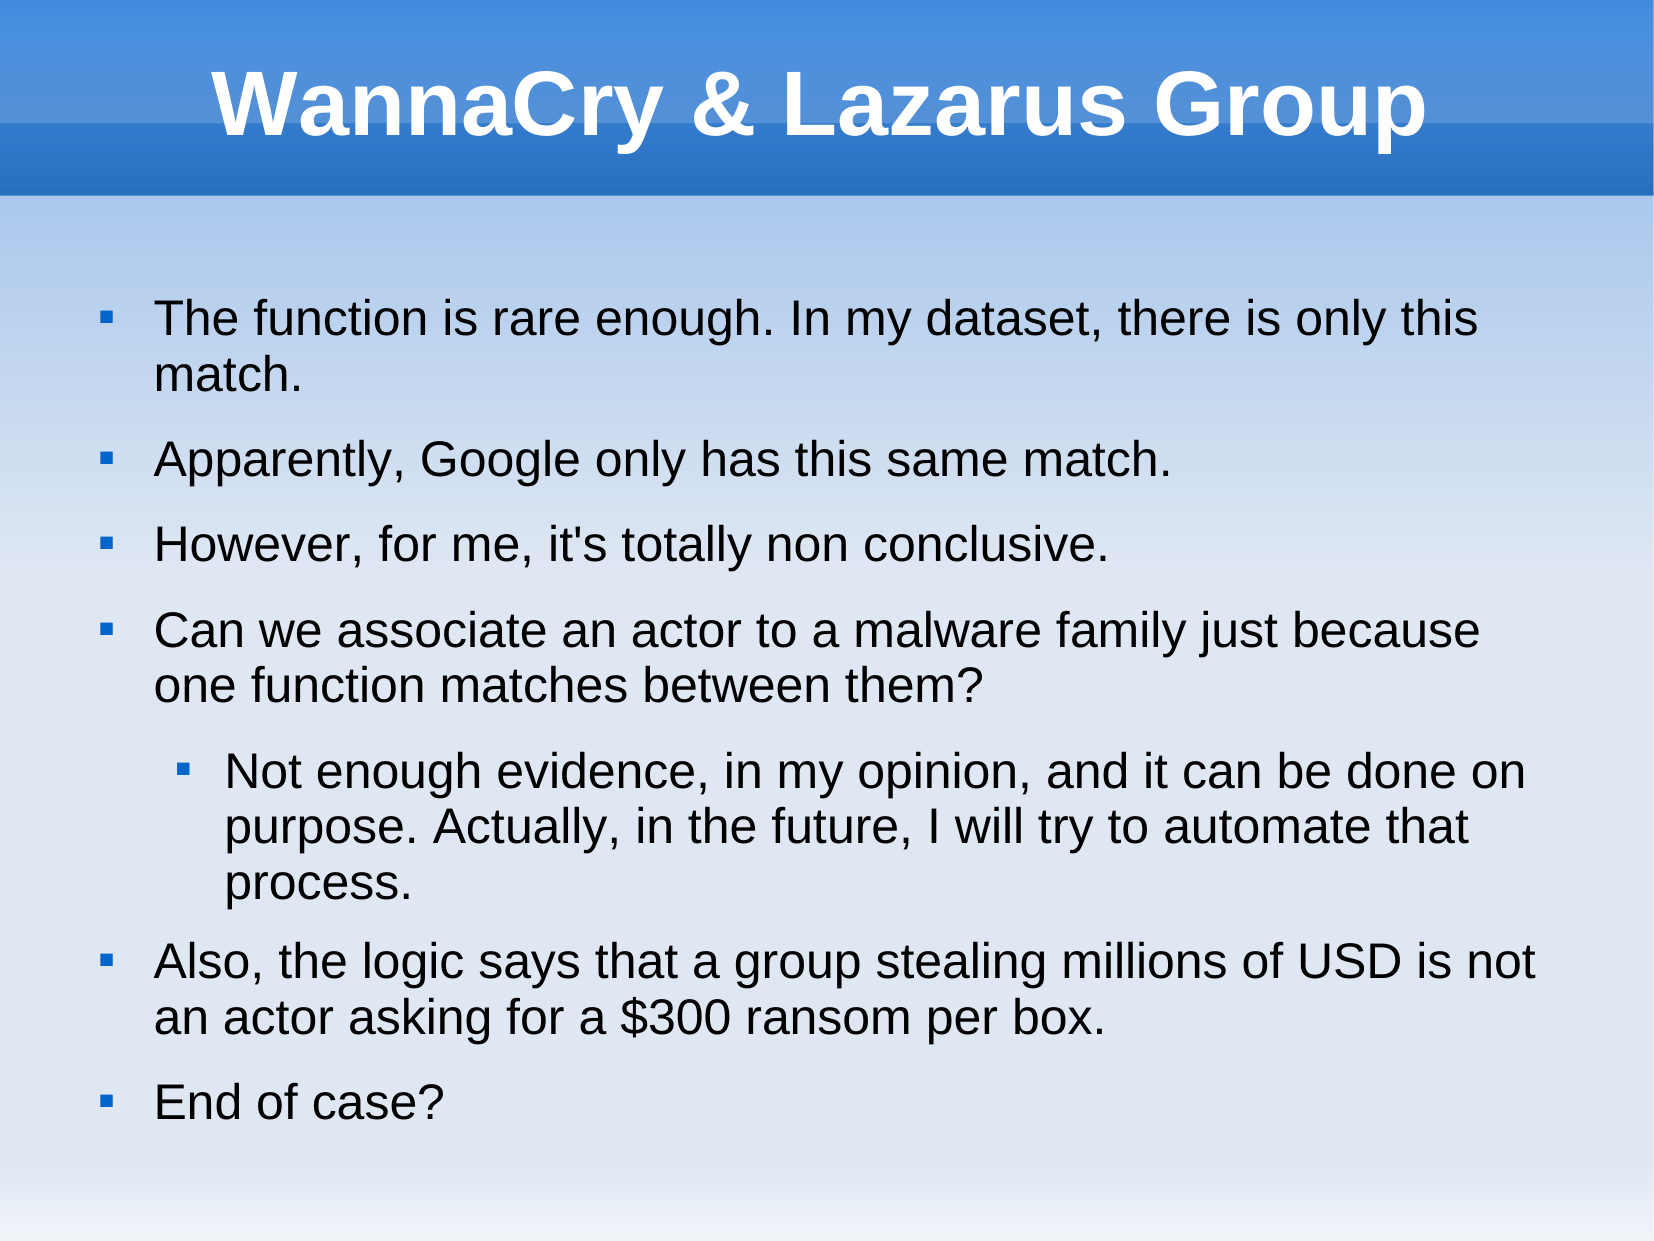

# WannaCry & Lazarus Group
The function is rare enough. In my dataset, there is only this match.
Apparently, Google only has this same match.
However, for me, it's totally non conclusive.
Can we associate an actor to a malware family just because one function matches between them?
Not enough evidence, in my opinion, and it can be done on purpose. Actually, in the future, I will try to automate that process.
Also, the logic says that a group stealing millions of USD is not an actor asking for a $300 ransom per box.
End of case?